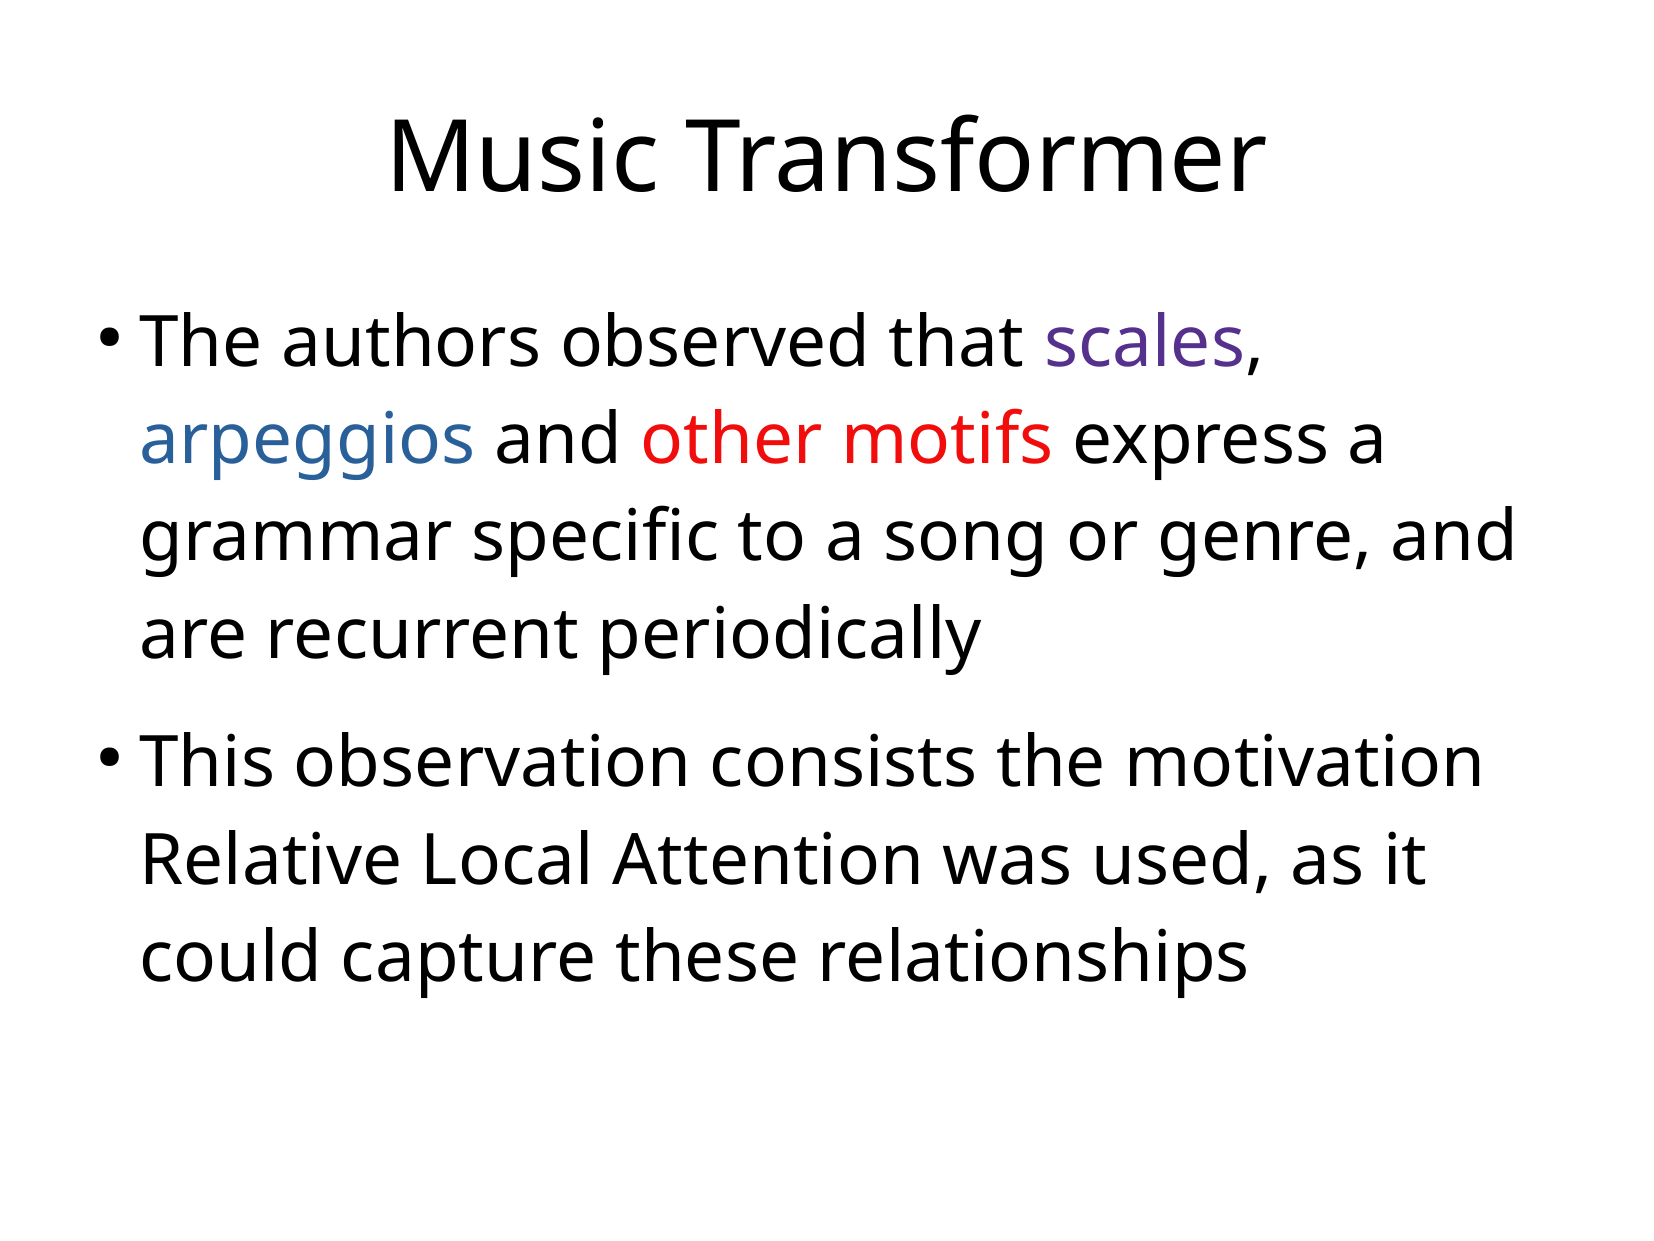

# Music Transformer
The authors observed that scales, arpeggios and other motifs express a grammar specific to a song or genre, and are recurrent periodically
This observation consists the motivation Relative Local Attention was used, as it could capture these relationships